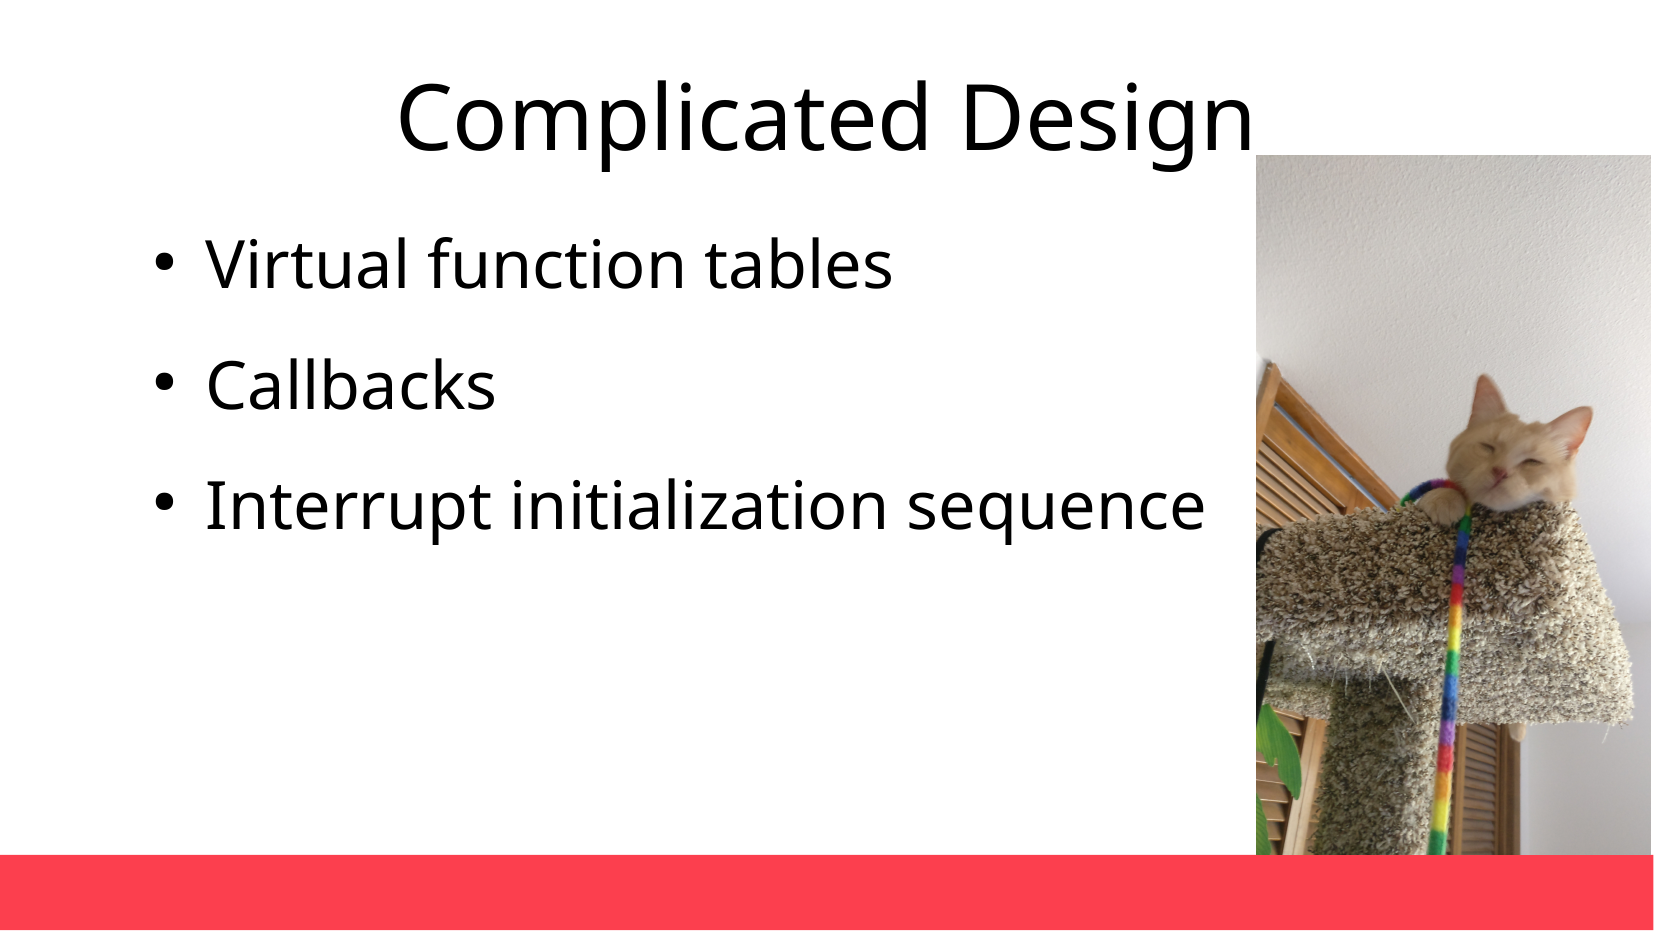

# Complicated Design
Virtual function tables
Callbacks
Interrupt initialization sequence